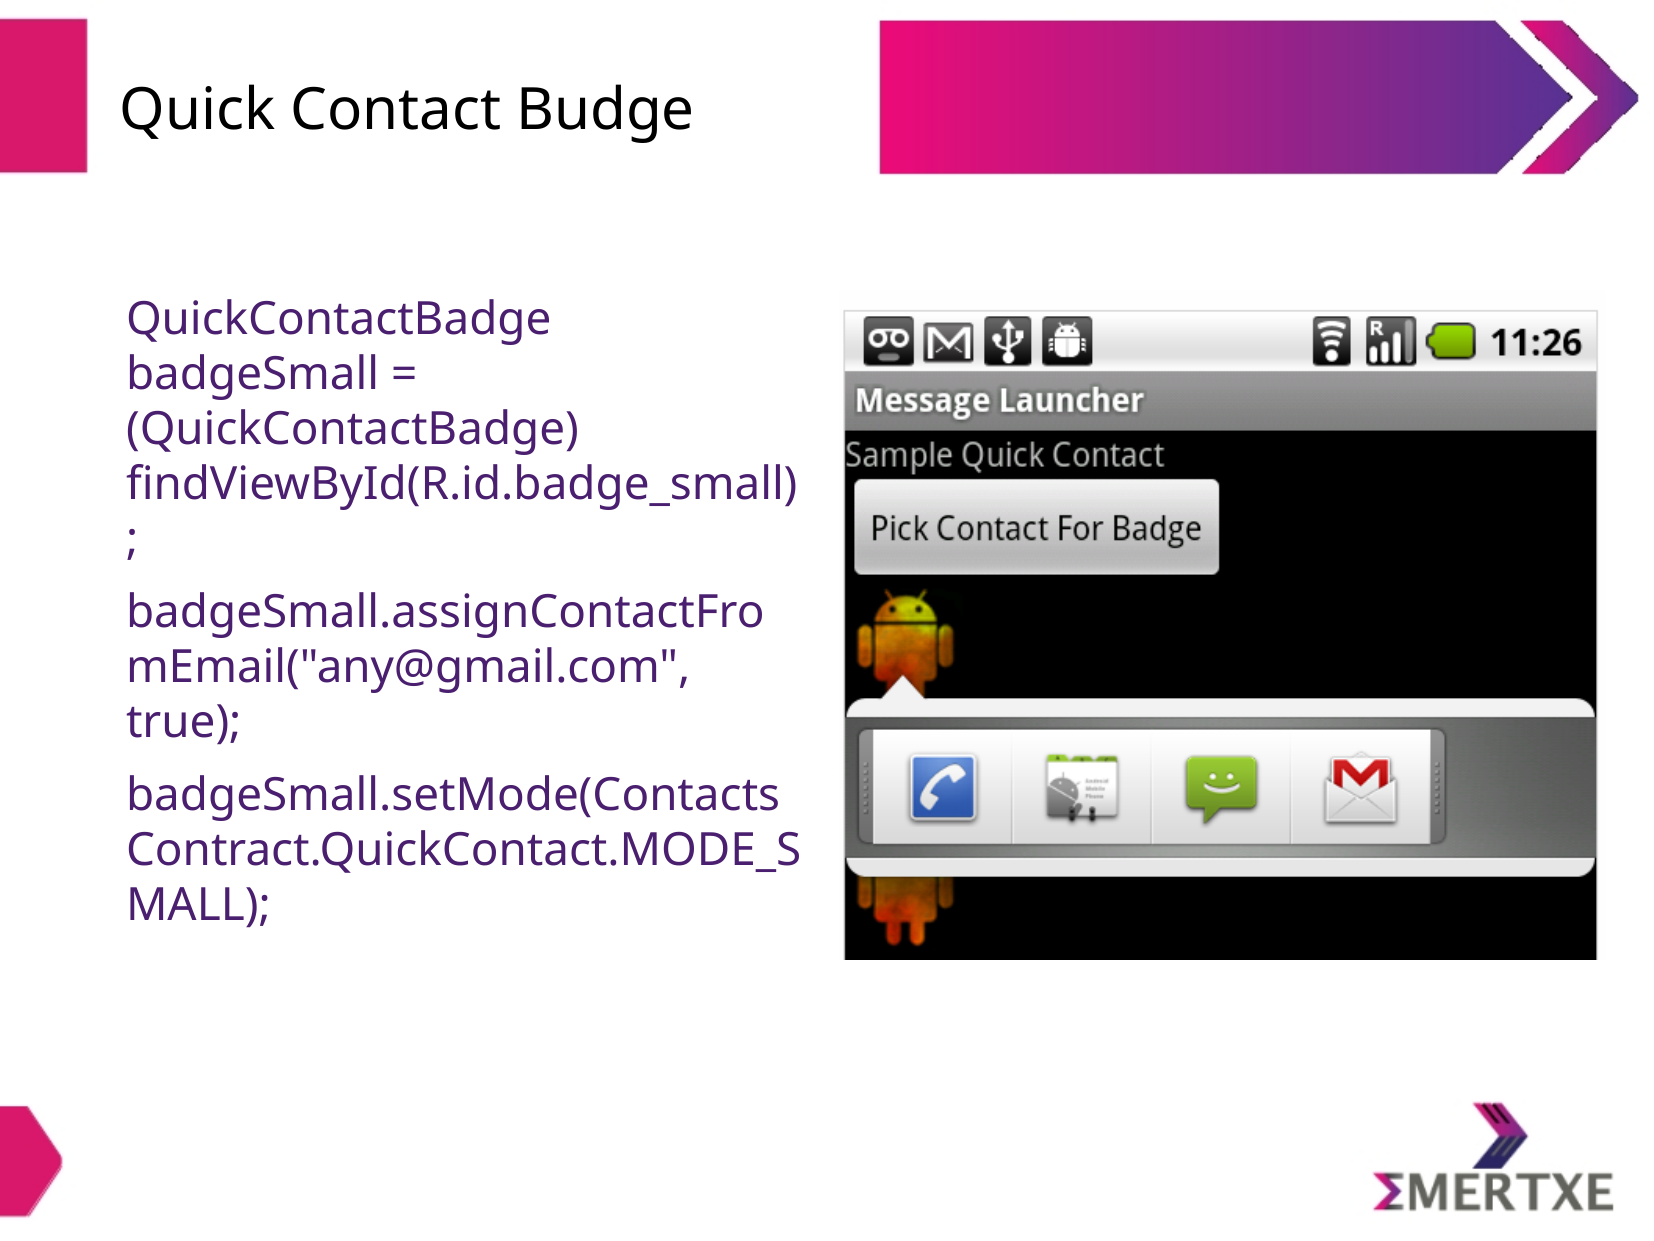

# Quick Contact Budge
QuickContactBadge badgeSmall = (QuickContactBadge) findViewById(R.id.badge_small);
badgeSmall.assignContactFromEmail("any@gmail.com", true);
badgeSmall.setMode(ContactsContract.QuickContact.MODE_SMALL);